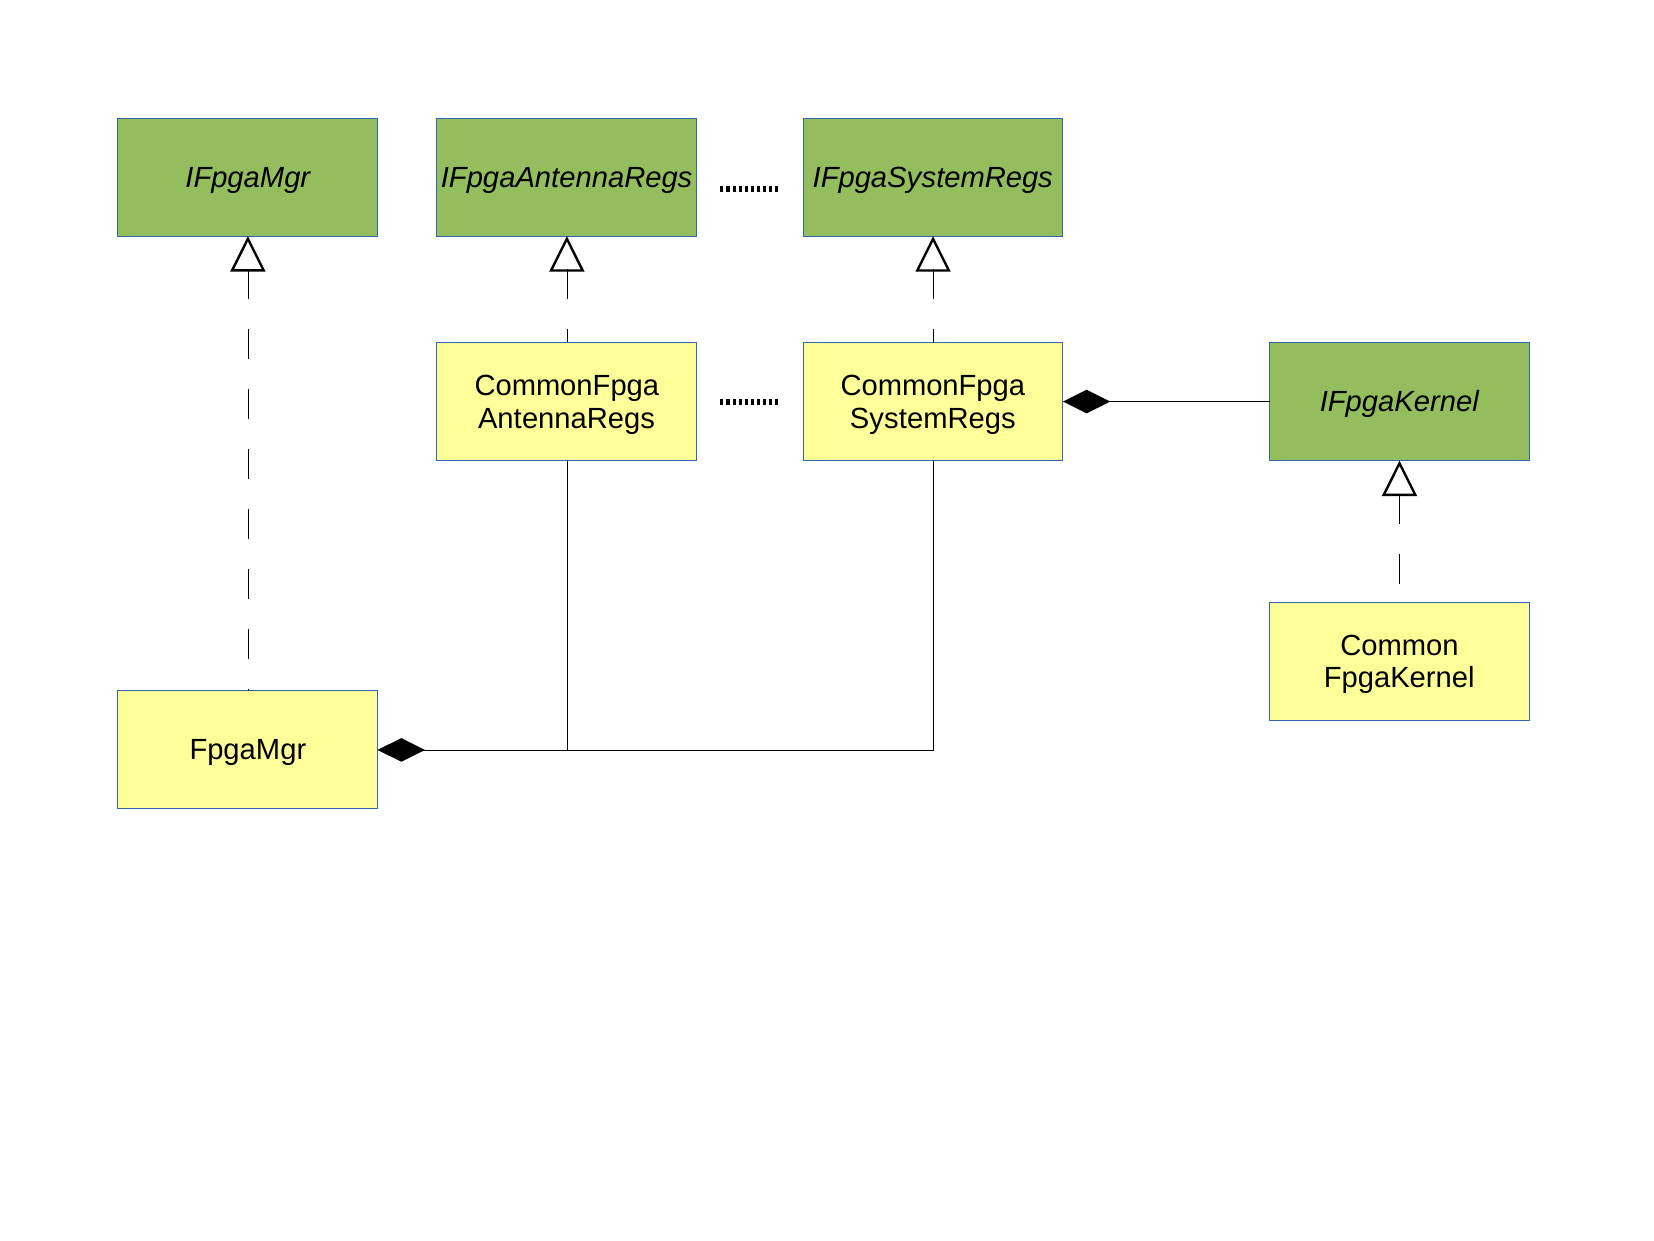

IFpgaMgr
IFpgaAntennaRegs
IFpgaSystemRegs
CommonFpga
AntennaRegs
CommonFpga
SystemRegs
IFpgaKernel
Common
FpgaKernel
FpgaMgr